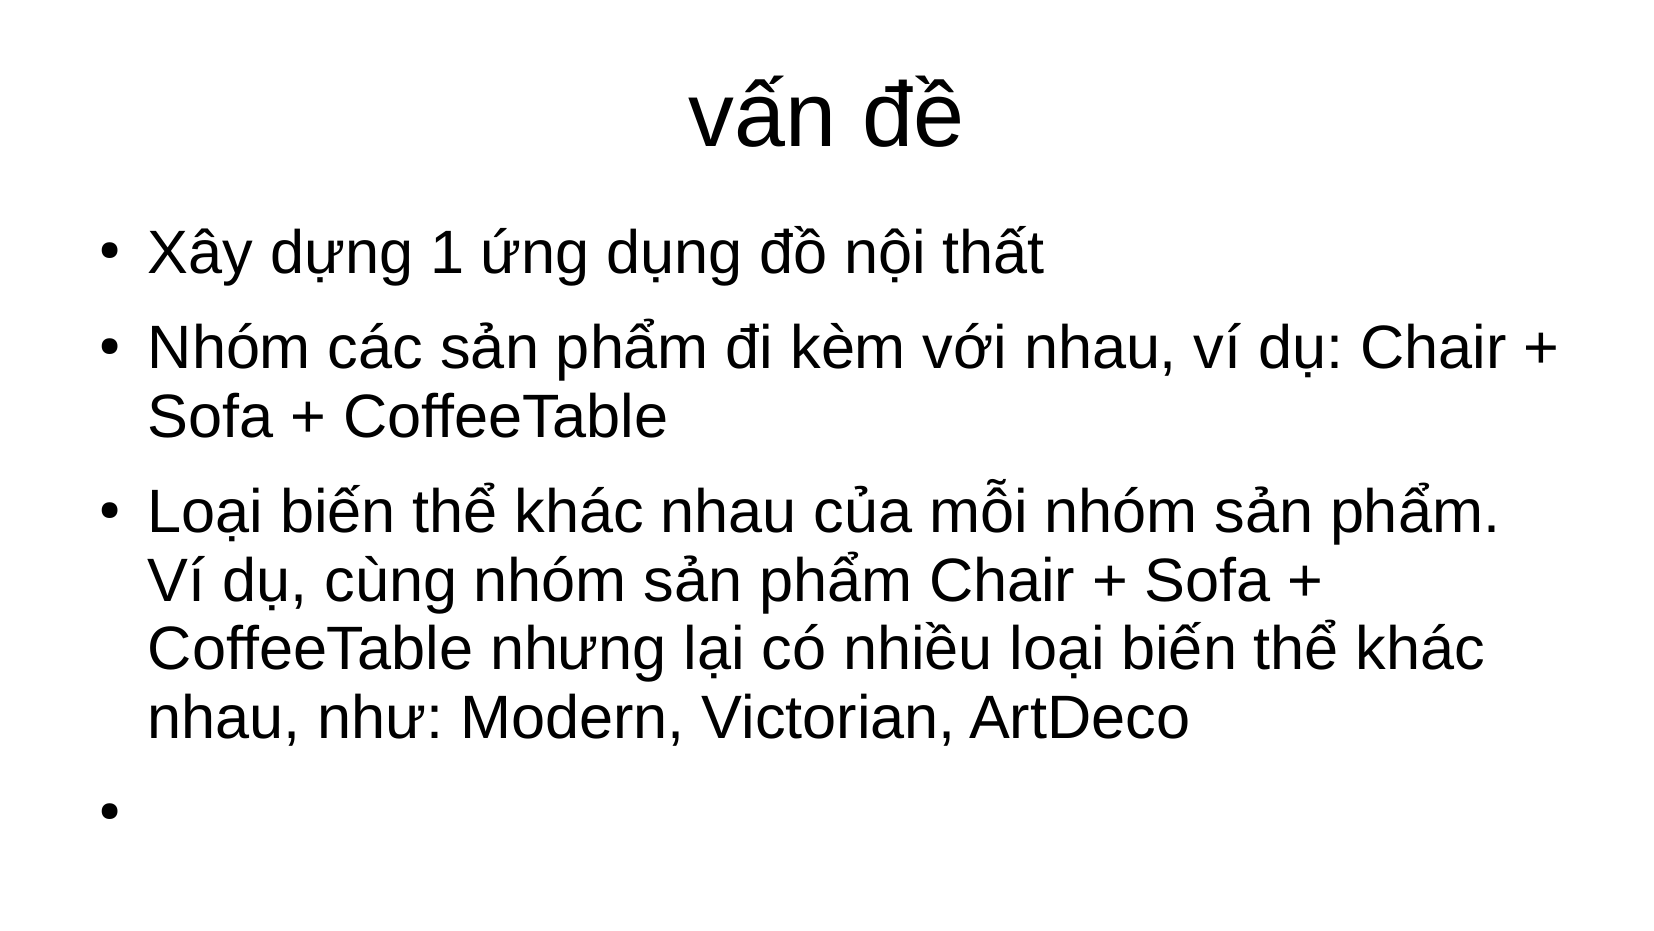

# vấn đề
Xây dựng 1 ứng dụng đồ nội thất
Nhóm các sản phẩm đi kèm với nhau, ví dụ: Chair + Sofa + CoffeeTable
Loại biến thể khác nhau của mỗi nhóm sản phẩm. Ví dụ, cùng nhóm sản phẩm Chair + Sofa + CoffeeTable nhưng lại có nhiều loại biến thể khác nhau, như: Modern, Victorian, ArtDeco